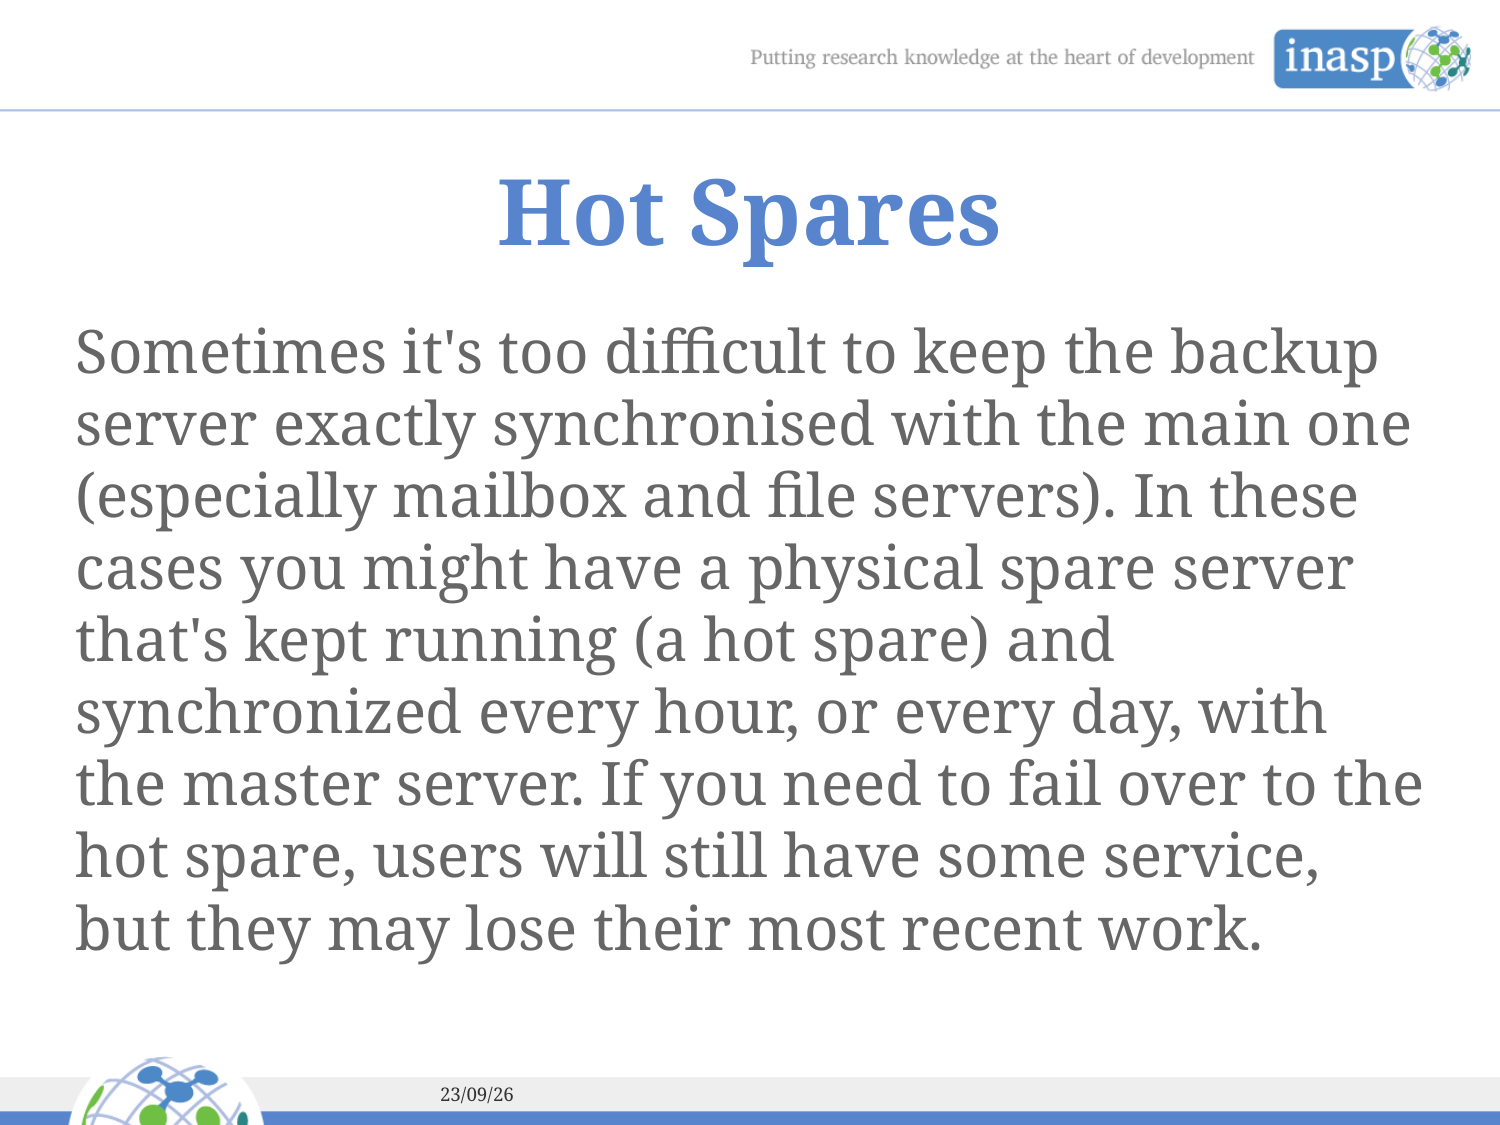

# Hot Spares
Sometimes it's too difficult to keep the backup server exactly synchronised with the main one (especially mailbox and file servers). In these cases you might have a physical spare server that's kept running (a hot spare) and synchronized every hour, or every day, with the master server. If you need to fail over to the hot spare, users will still have some service, but they may lose their most recent work.